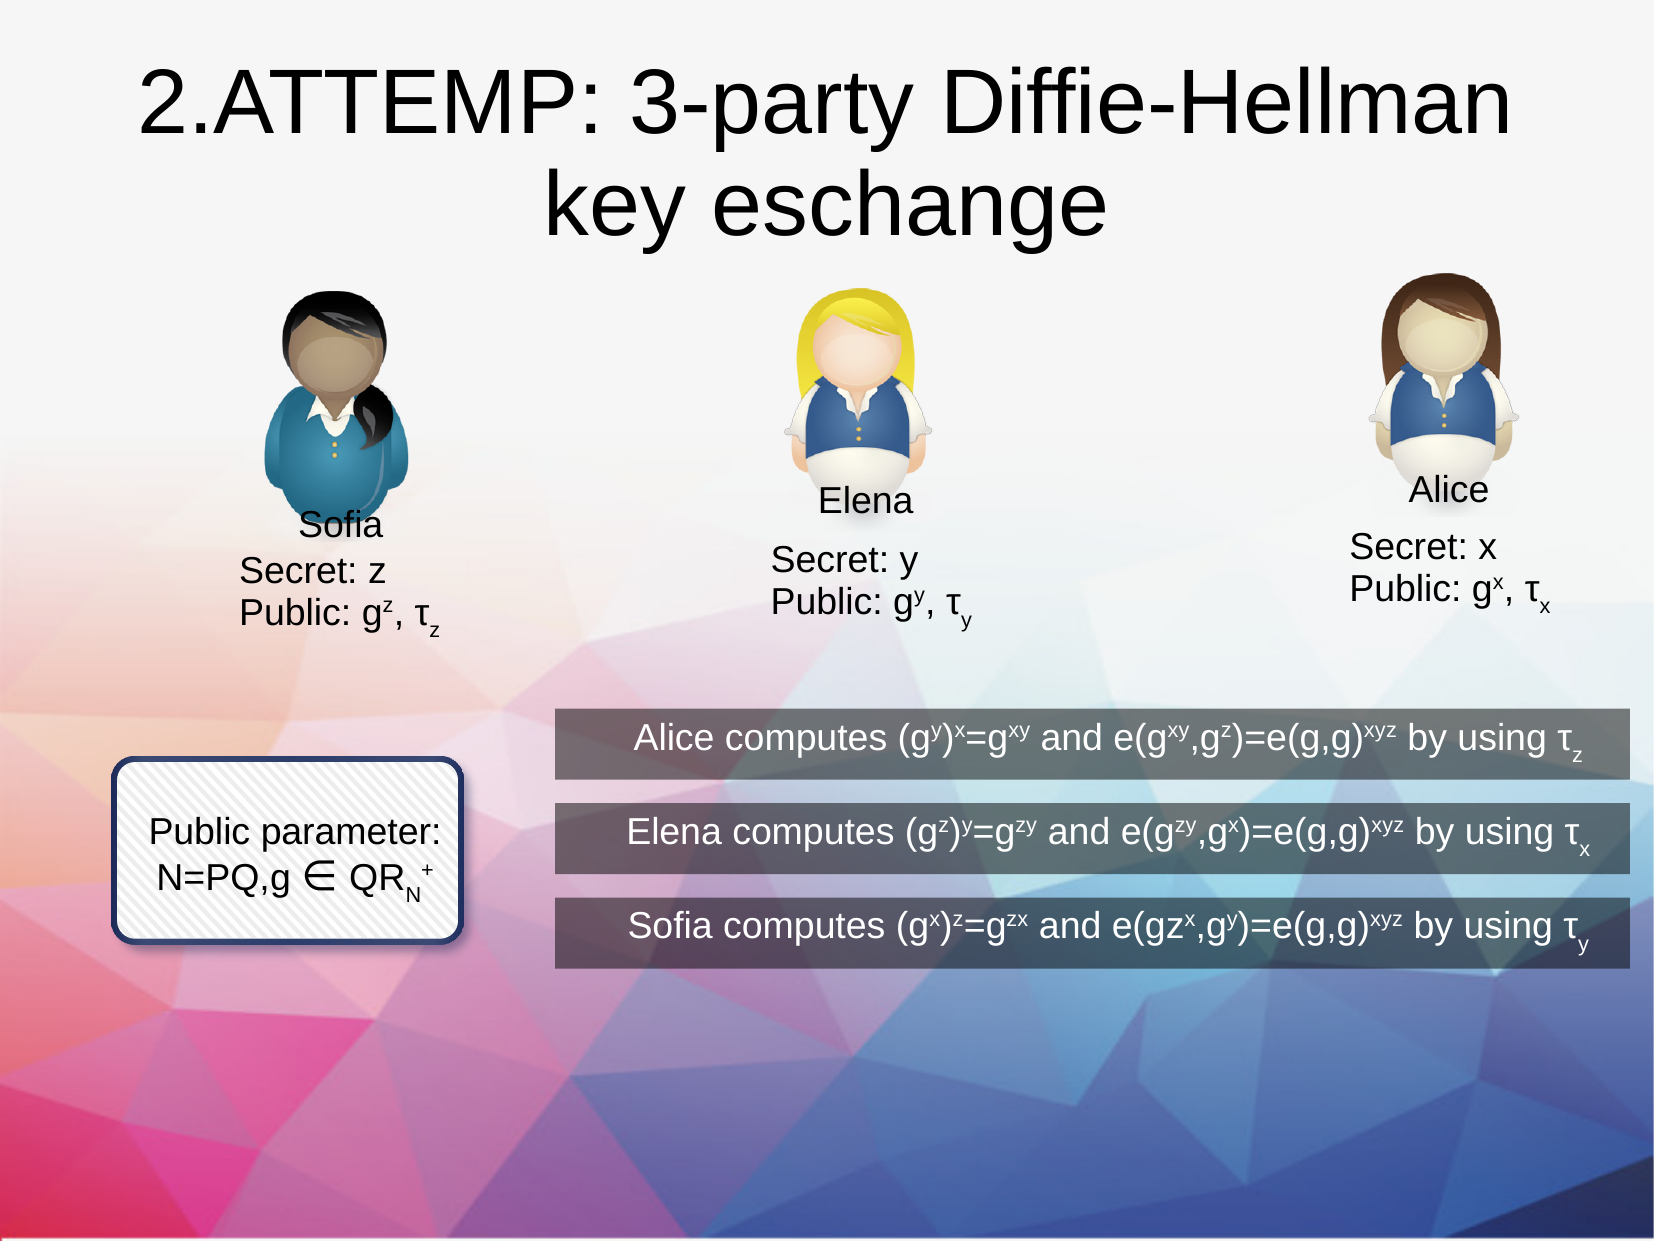

# 2.ATTEMP: 3-party Diffie-Hellman key eschange
Alice
Elena
Sofia
Secret: x
Public: gx, τx
Secret: y
Public: gy, τy
Secret: z
Public: gz, τz
 Alice computes (gy)x=gxy and e(gxy,gz)=e(g,g)xyz by using τz
Public parameter:
N=PQ,g ∈ QRN+
 Elena computes (gz)y=gzy and e(gzy,gx)=e(g,g)xyz by using τx
 Sofia computes (gx)z=gzx and e(gzx,gy)=e(g,g)xyz by using τy